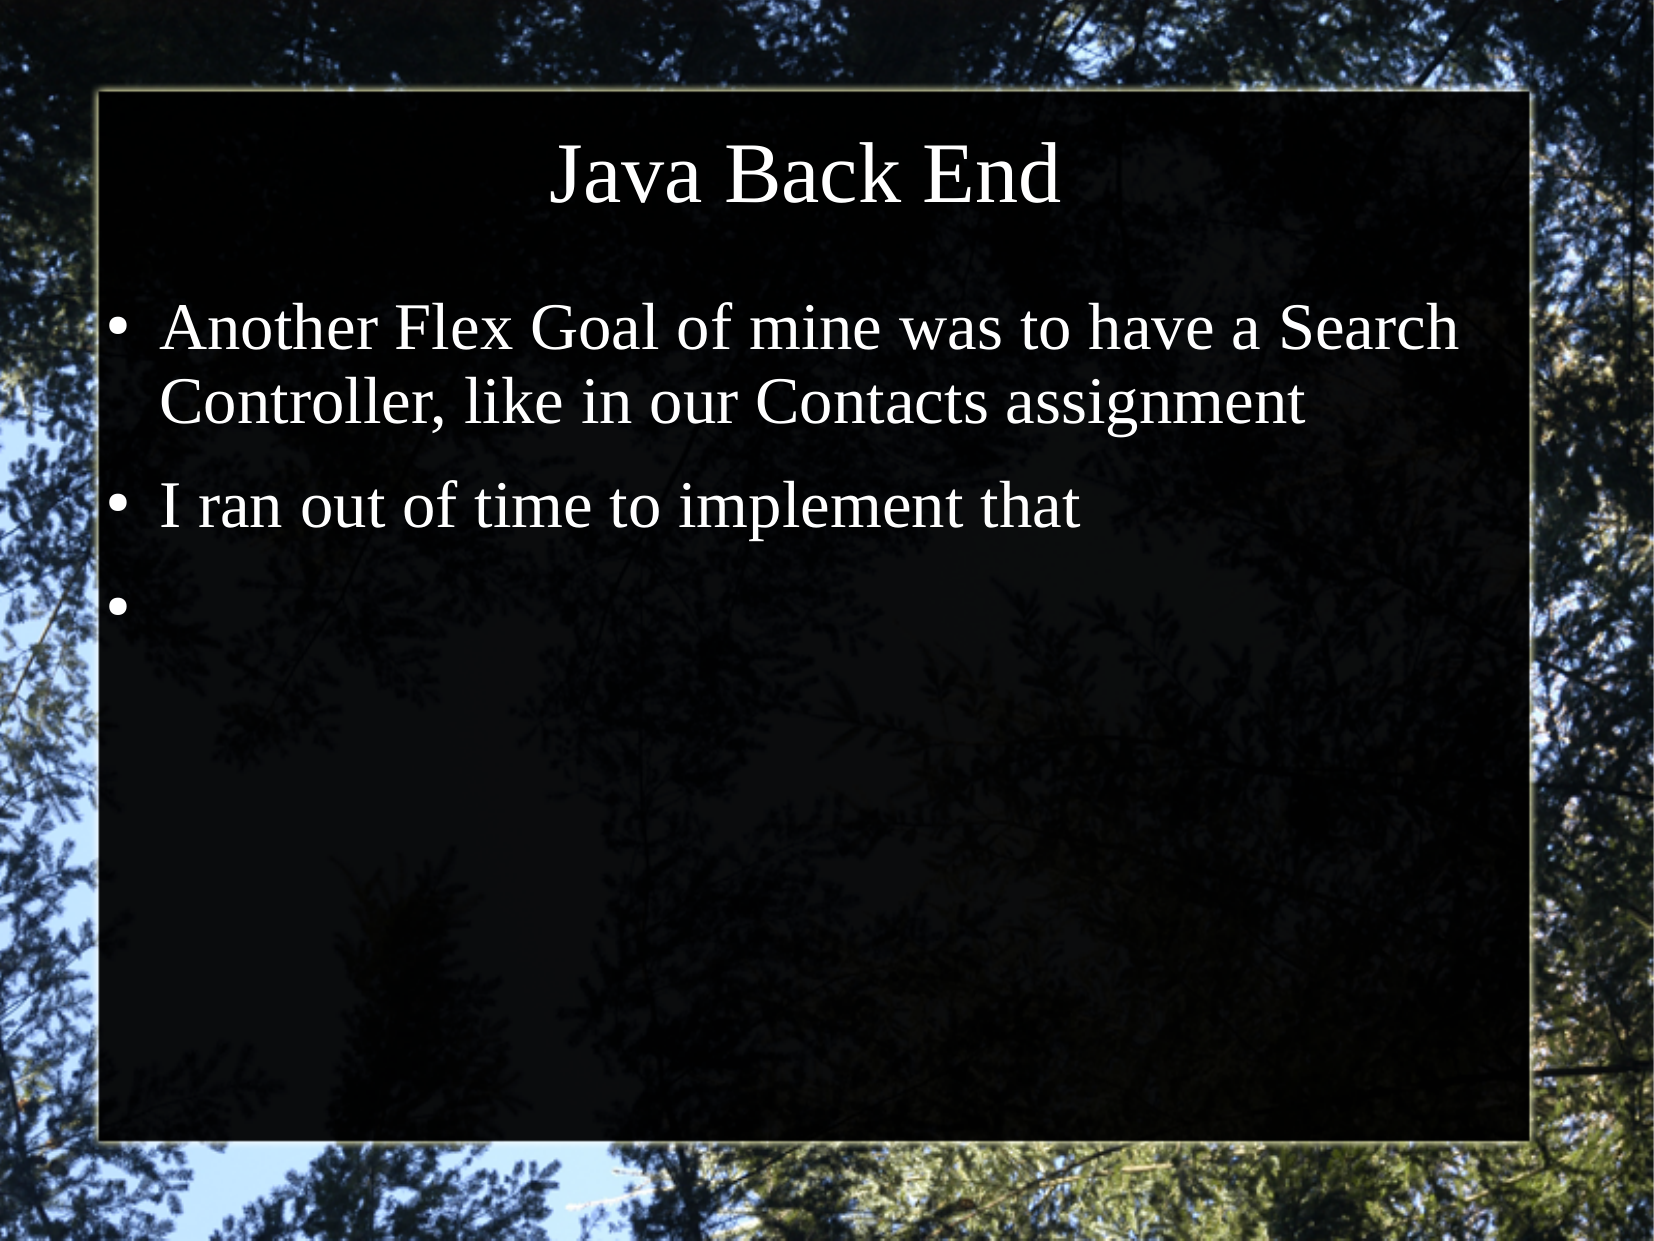

# Java Back End
Another Flex Goal of mine was to have a Search Controller, like in our Contacts assignment
I ran out of time to implement that